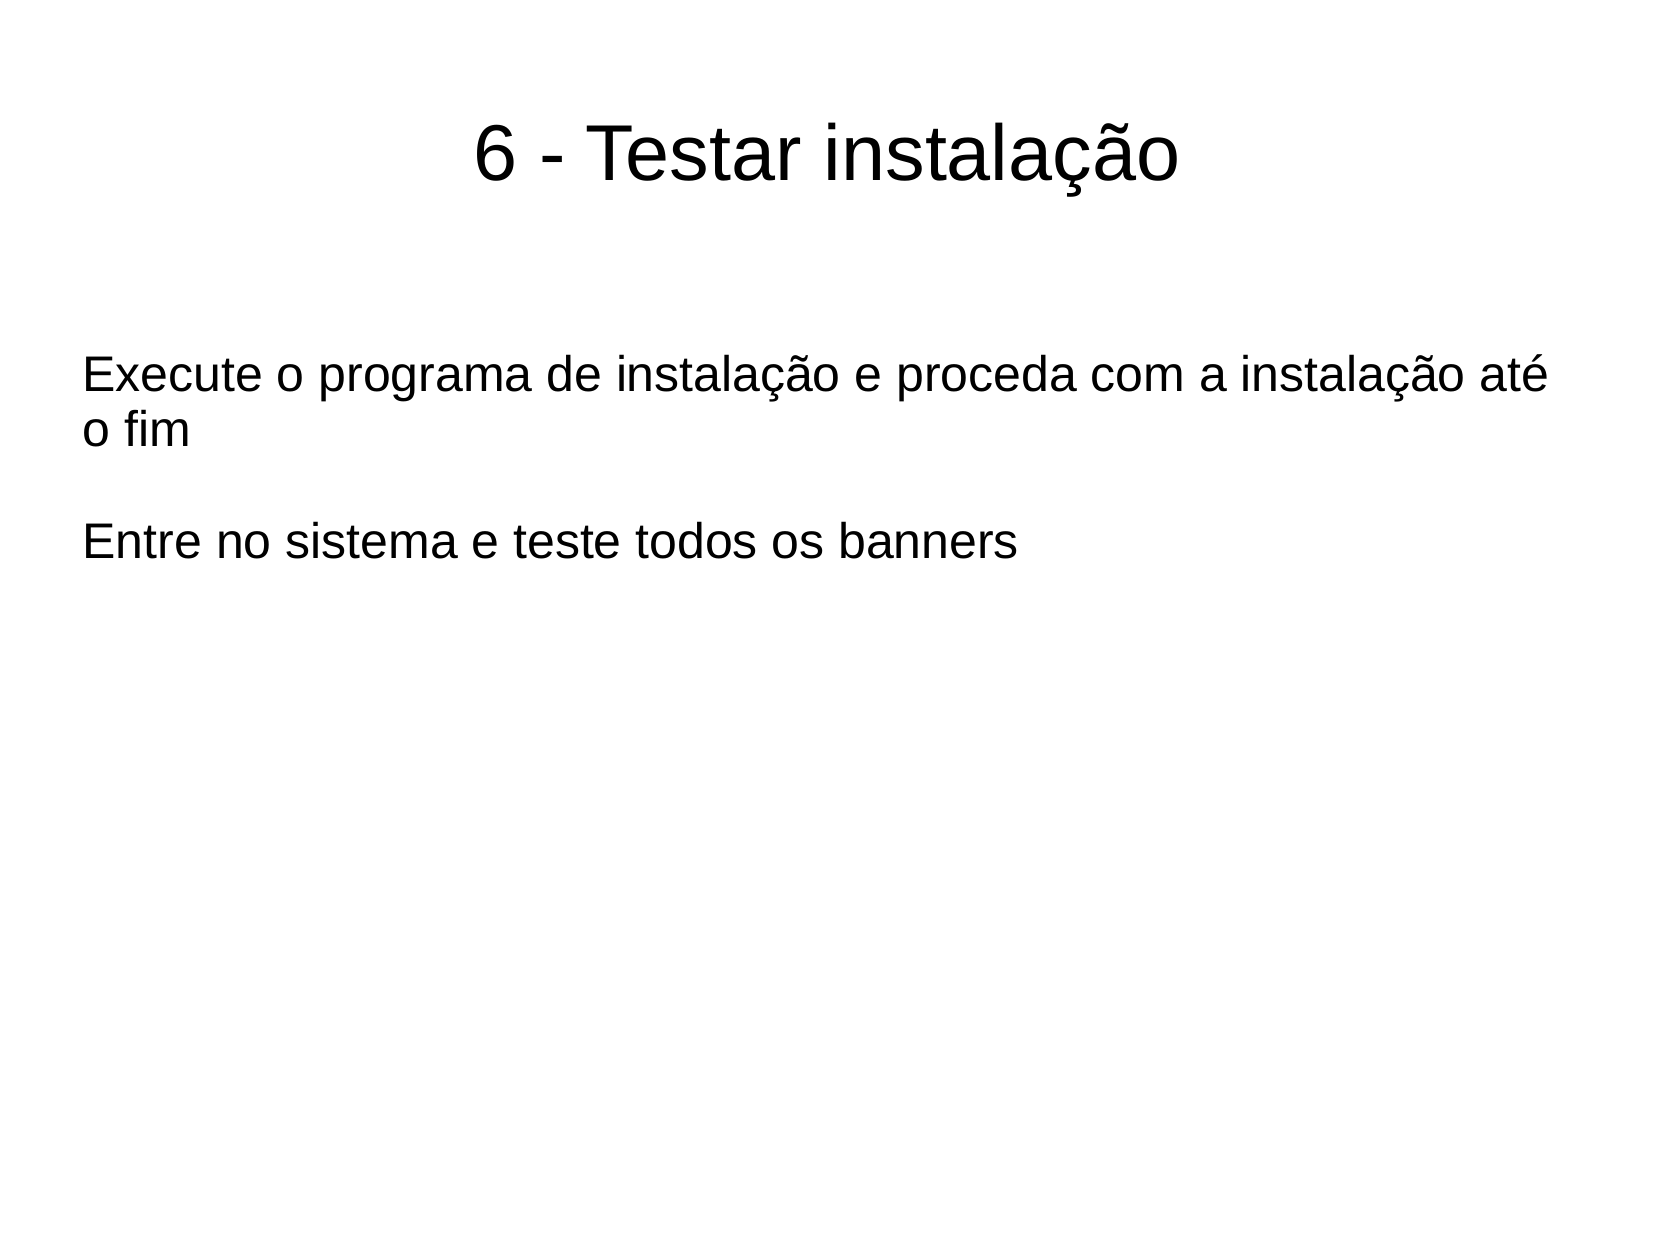

# 6 - Testar instalação
Execute o programa de instalação e proceda com a instalação até o fim
Entre no sistema e teste todos os banners